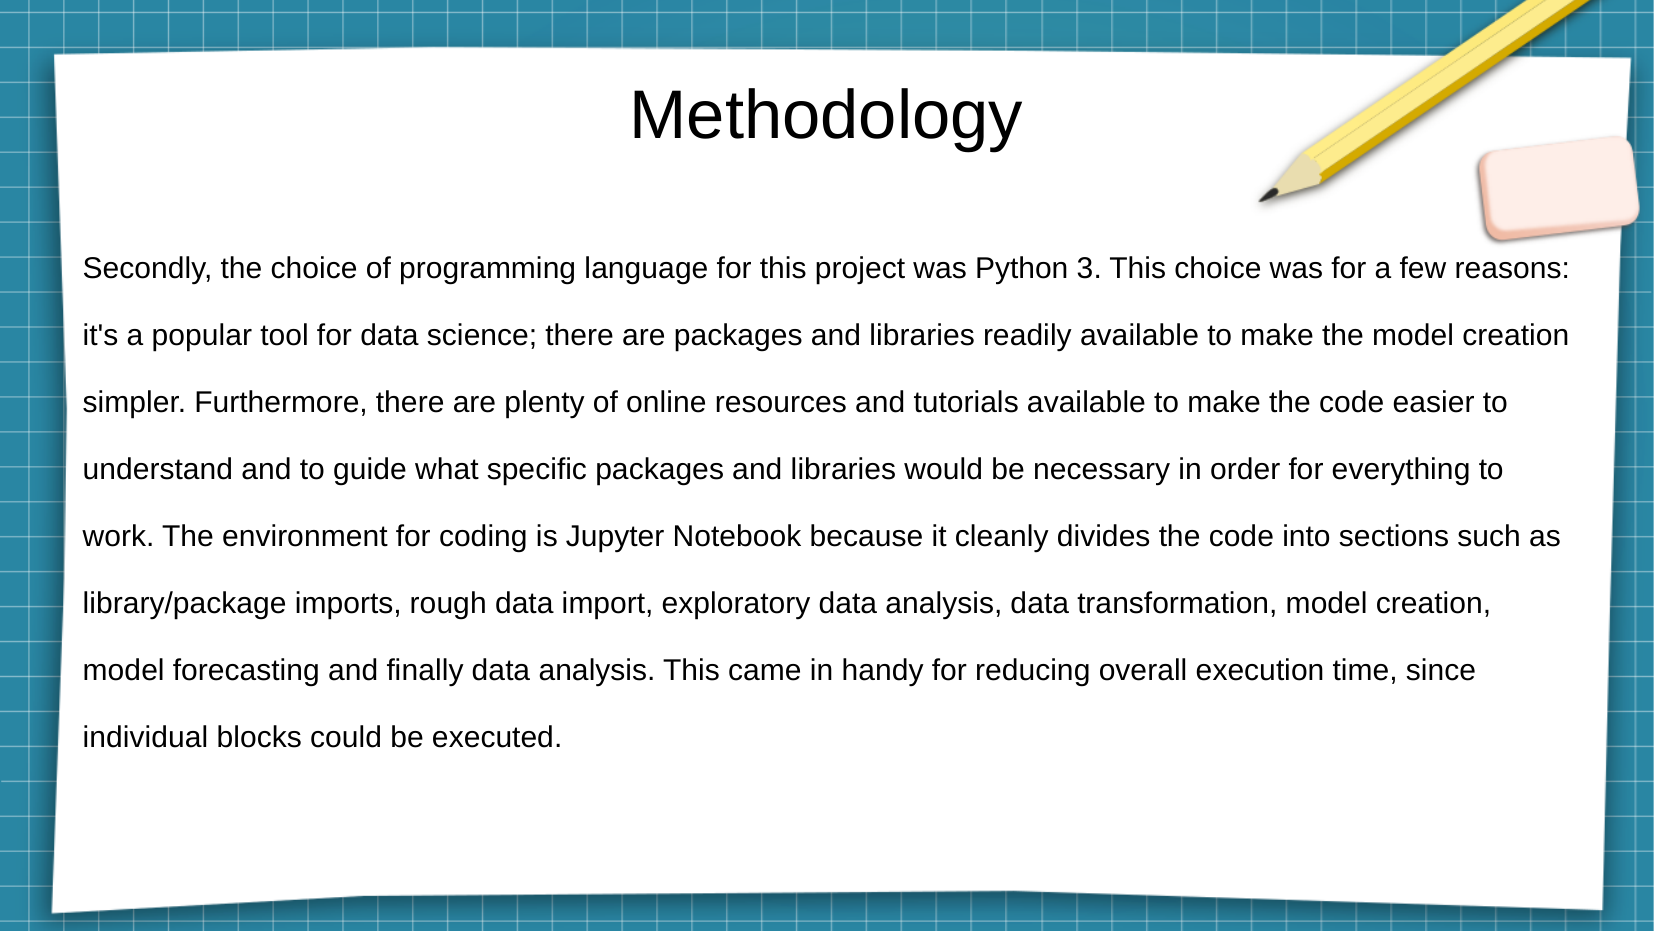

# Methodology
Secondly, the choice of programming language for this project was Python 3. This choice was for a few reasons: it's a popular tool for data science; there are packages and libraries readily available to make the model creation simpler. Furthermore, there are plenty of online resources and tutorials available to make the code easier to understand and to guide what specific packages and libraries would be necessary in order for everything to work. The environment for coding is Jupyter Notebook because it cleanly divides the code into sections such as library/package imports, rough data import, exploratory data analysis, data transformation, model creation, model forecasting and finally data analysis. This came in handy for reducing overall execution time, since individual blocks could be executed.